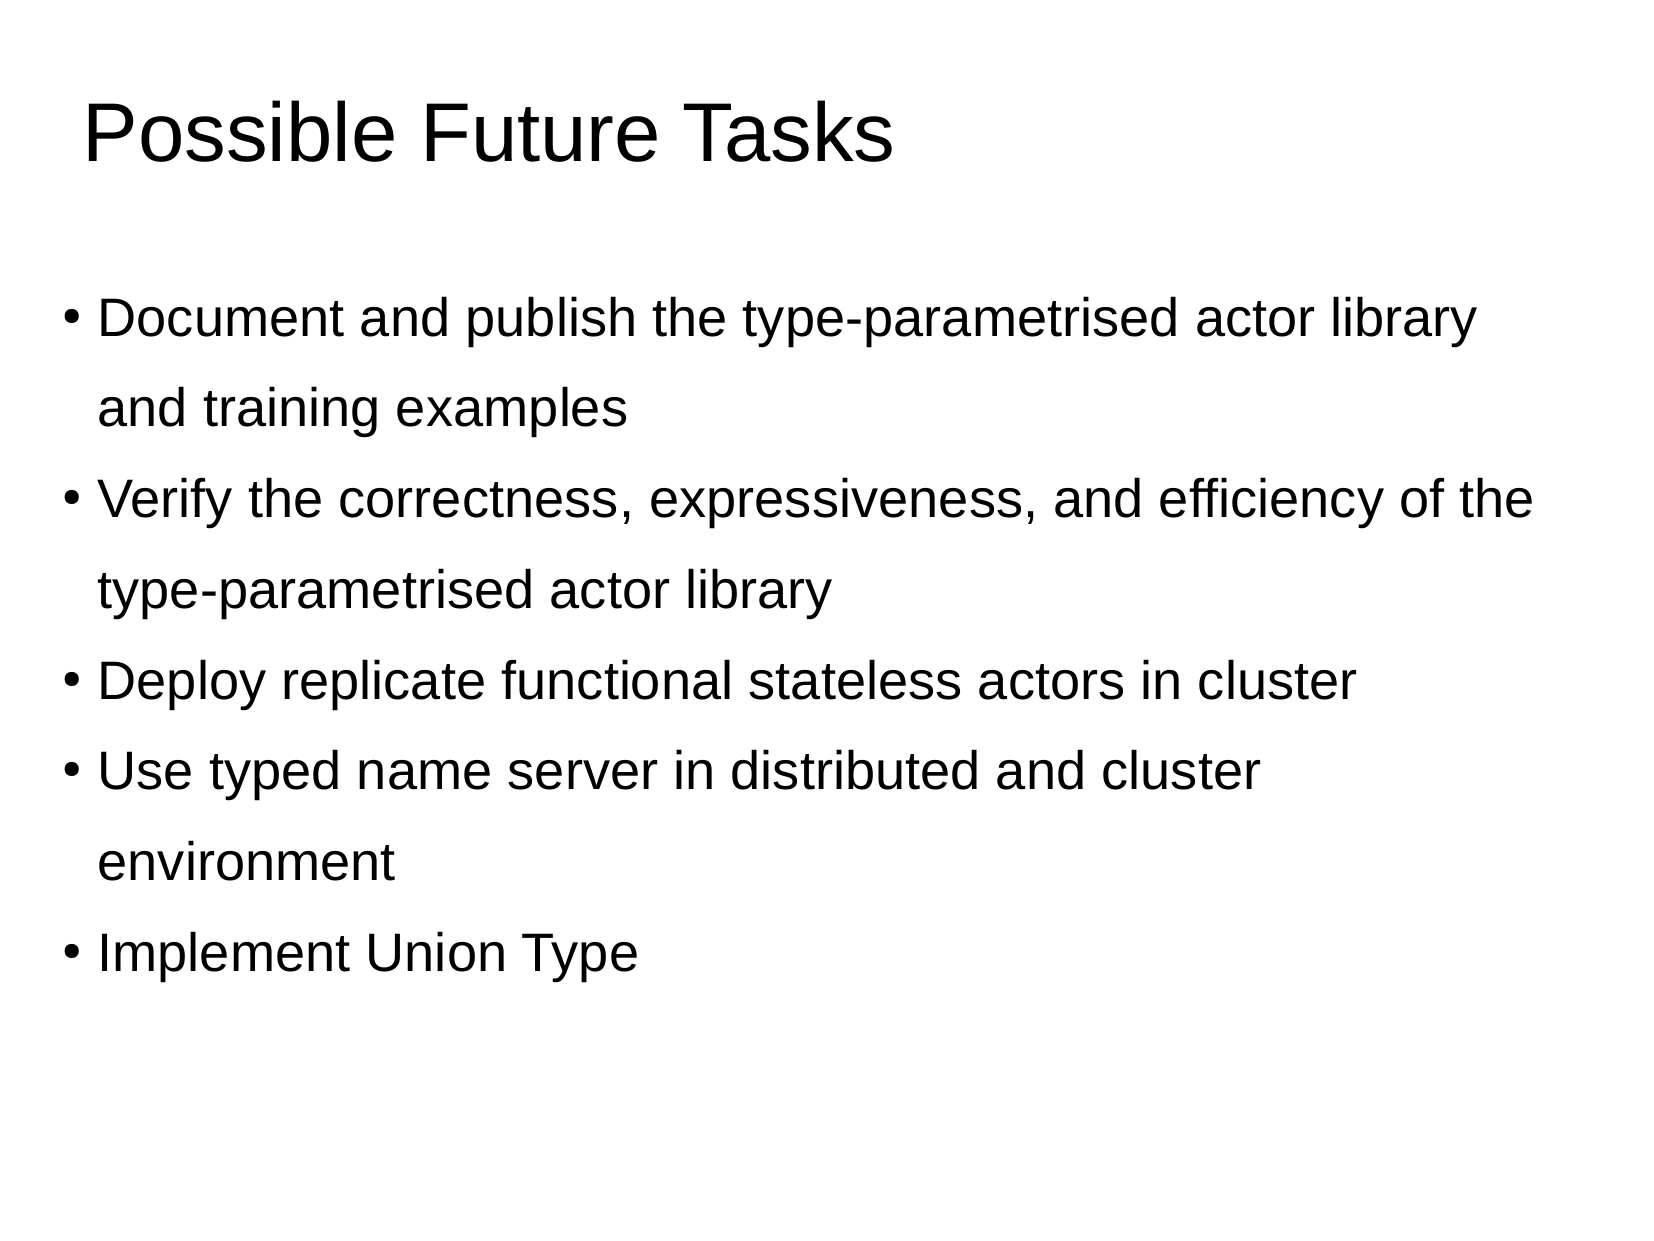

# Possible Future Tasks
Document and publish the type-parametrised actor library and training examples
Verify the correctness, expressiveness, and efficiency of the type-parametrised actor library
Deploy replicate functional stateless actors in cluster
Use typed name server in distributed and cluster environment
Implement Union Type